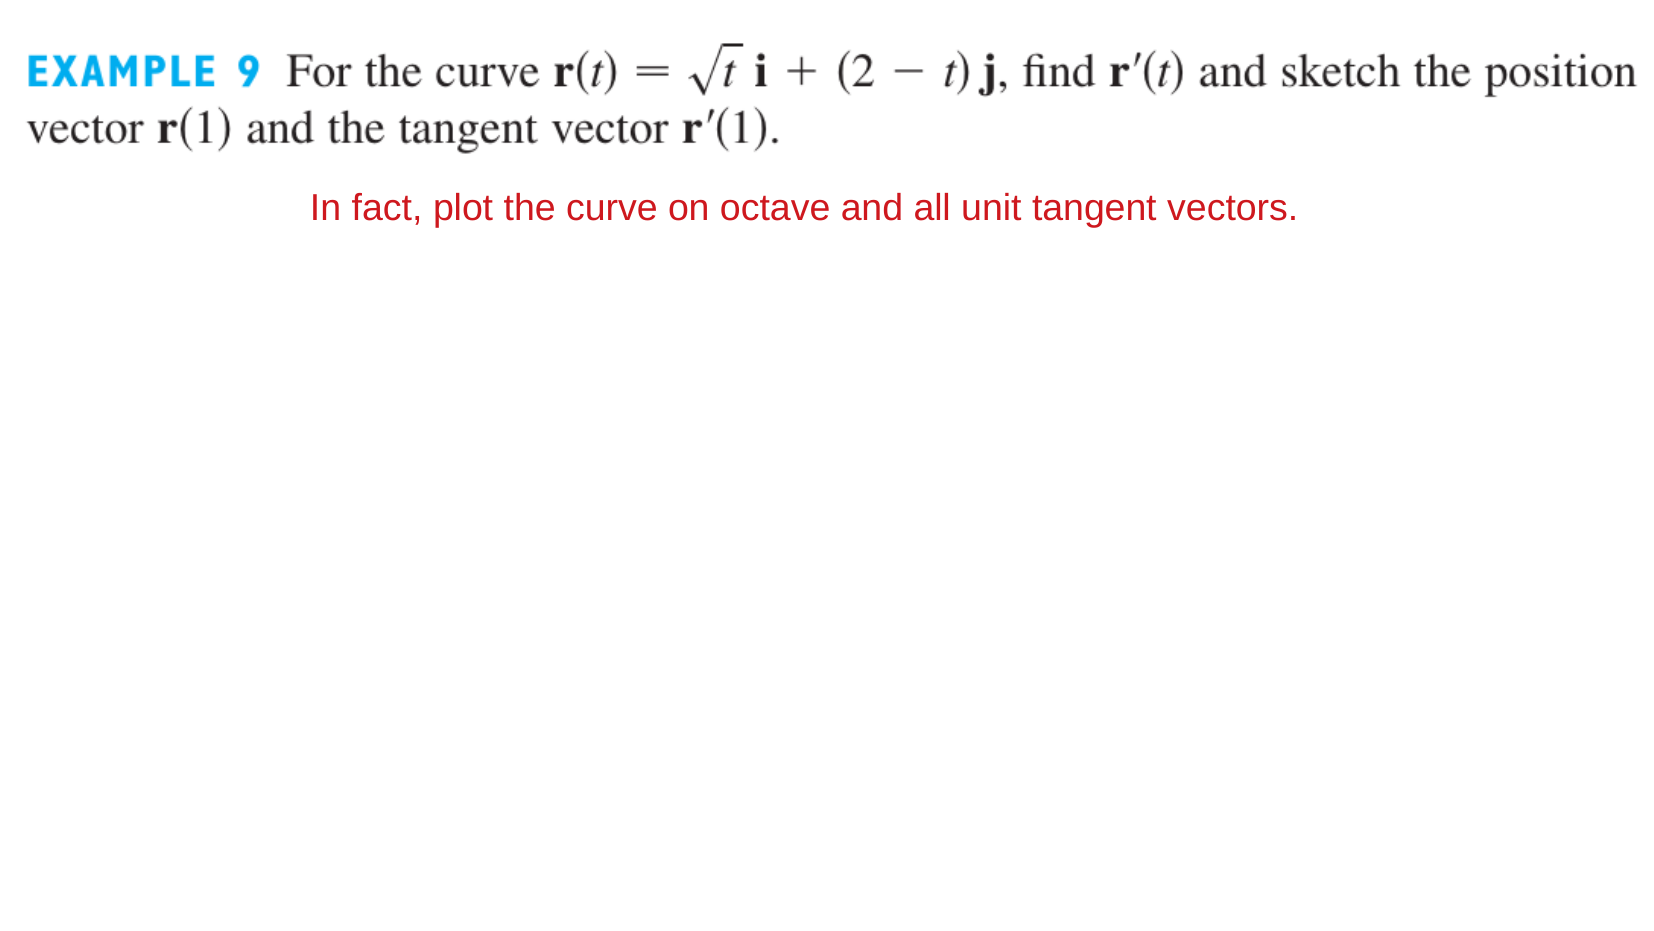

In fact, plot the curve on octave and all unit tangent vectors.